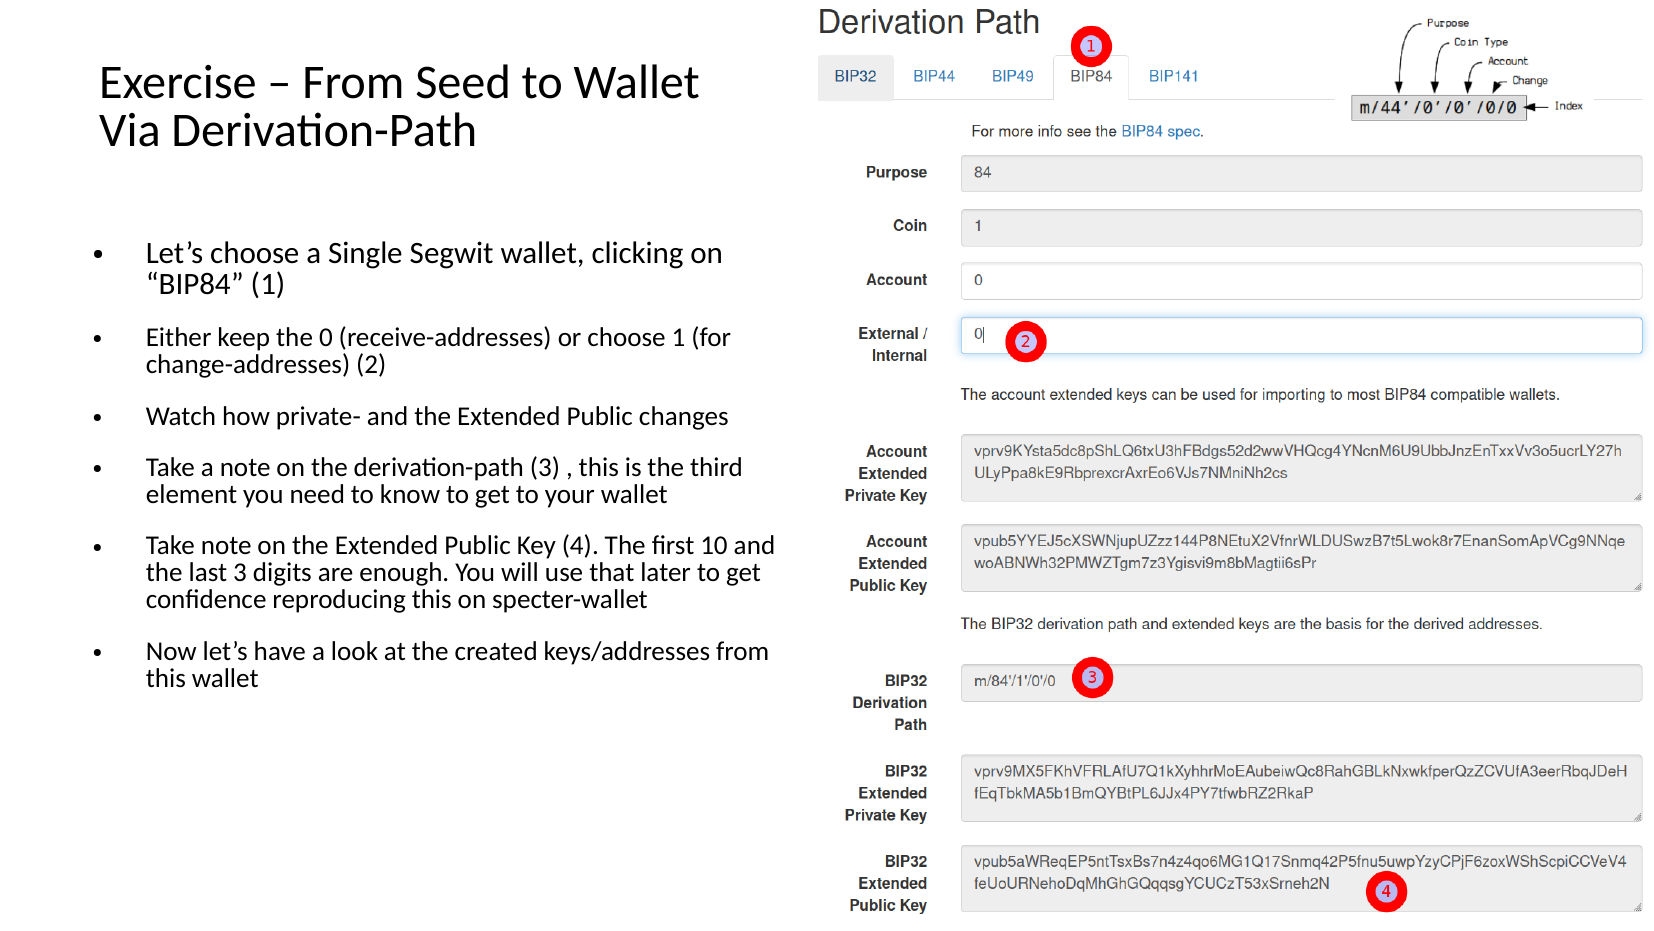

# Exercise – From Seed to Wallet Via Derivation-Path
Let’s choose a Single Segwit wallet, clicking on “BIP84” (1)
Either keep the 0 (receive-addresses) or choose 1 (for change-addresses) (2)
Watch how private- and the Extended Public changes
Take a note on the derivation-path (3) , this is the third element you need to know to get to your wallet
Take note on the Extended Public Key (4). The first 10 and the last 3 digits are enough. You will use that later to get confidence reproducing this on specter-wallet
Now let’s have a look at the created keys/addresses from this wallet